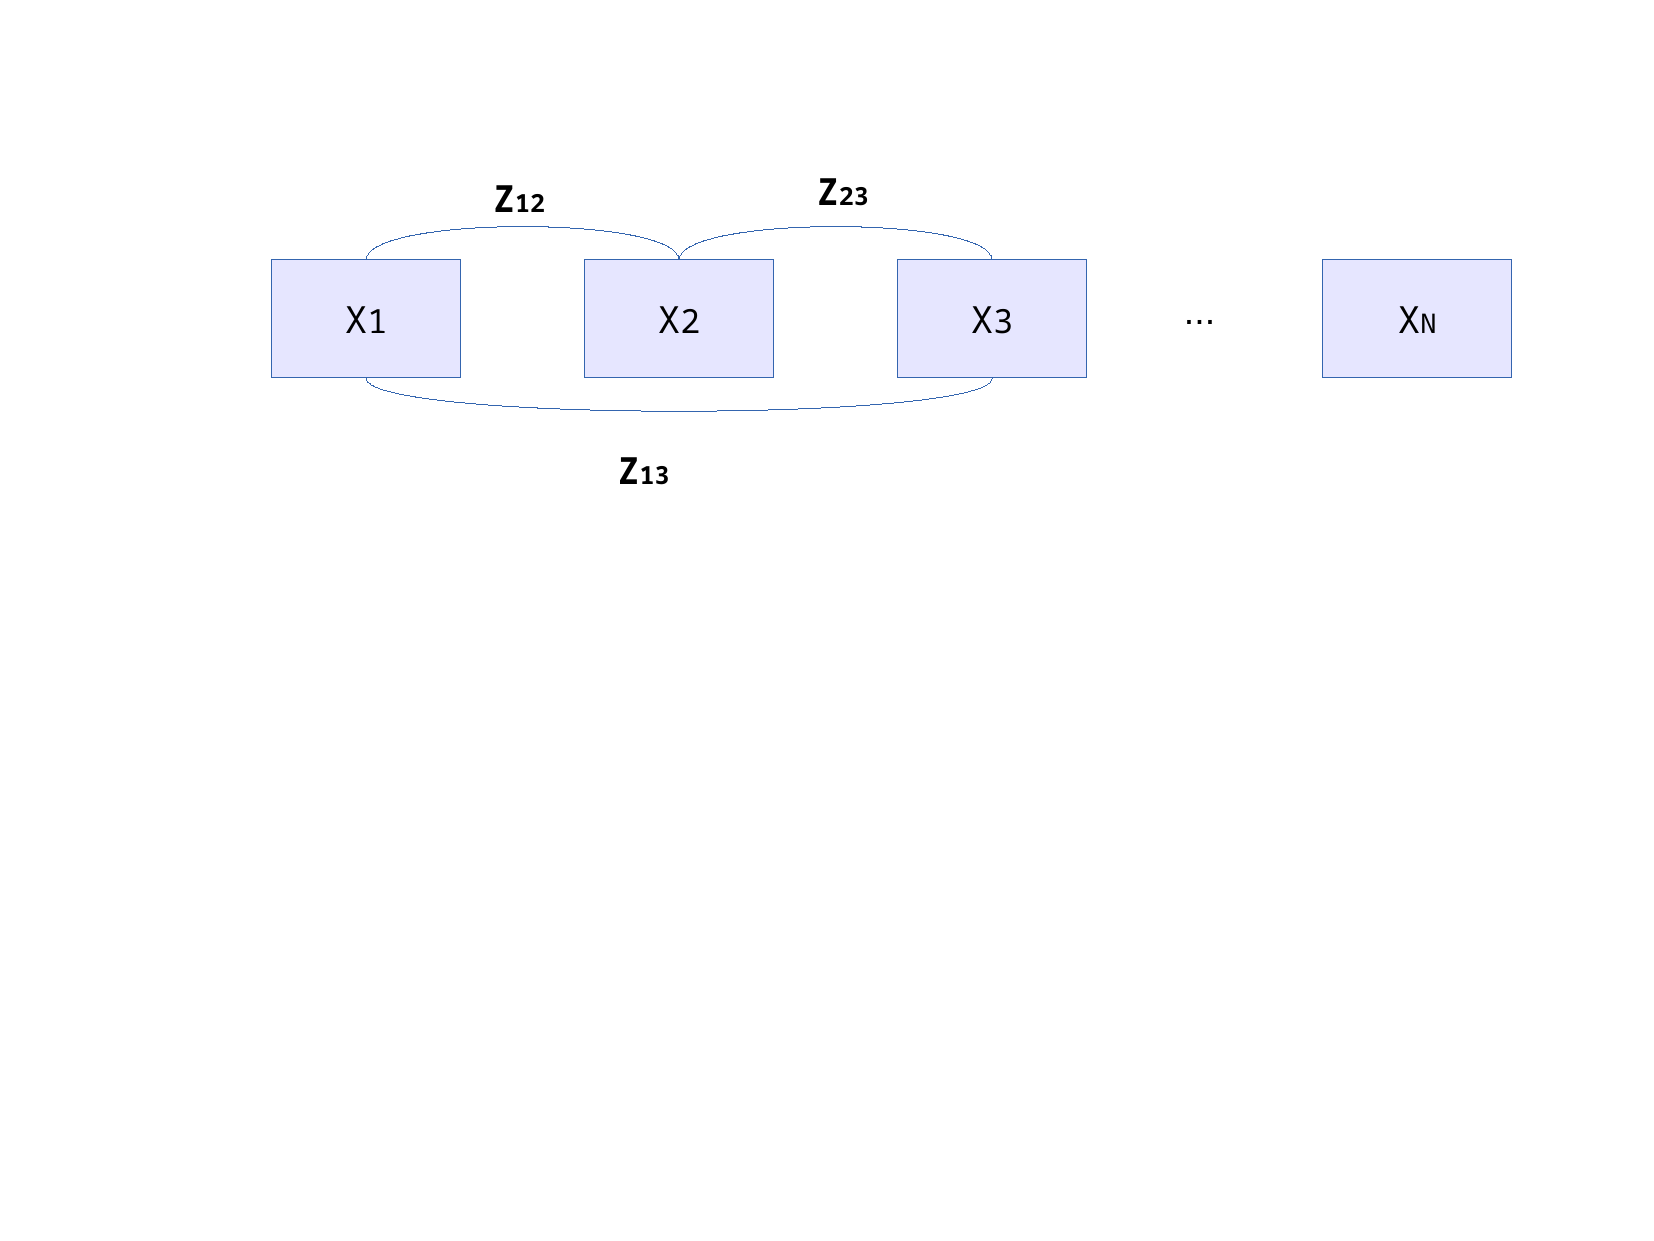

Z23
Z12
X1
X2
X3
XN
...
Z13